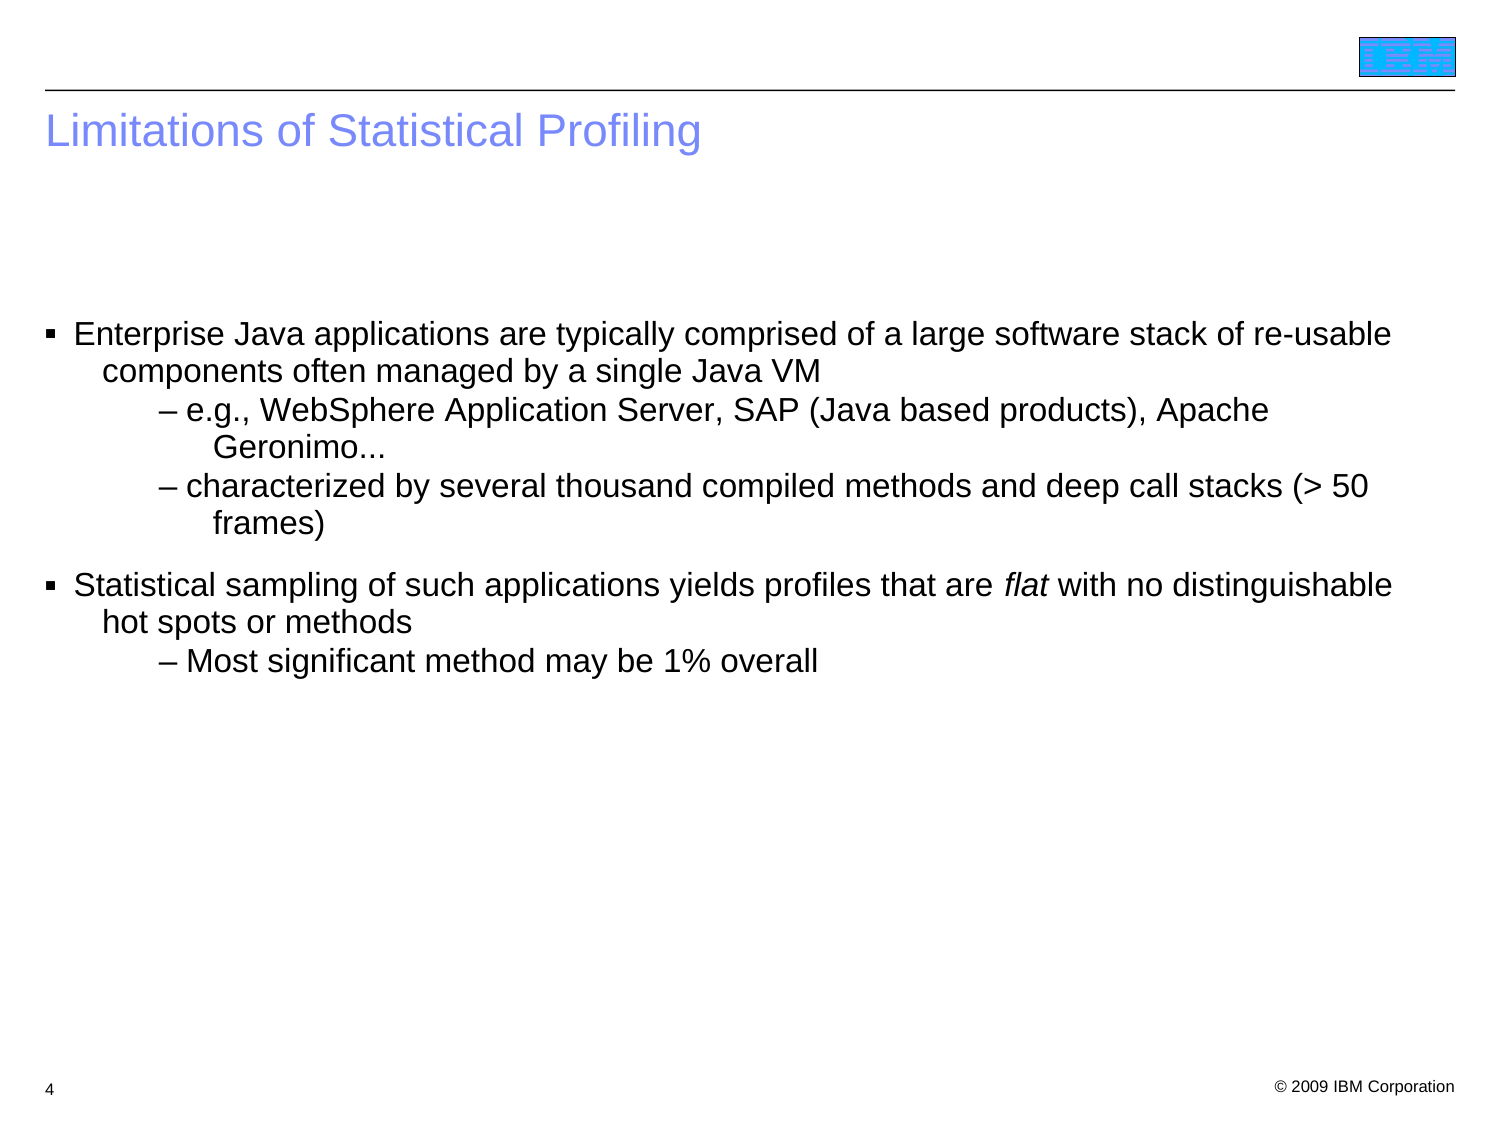

# Limitations of Statistical Profiling
Enterprise Java applications are typically comprised of a large software stack of re-usable components often managed by a single Java VM
e.g., WebSphere Application Server, SAP (Java based products), Apache Geronimo...
characterized by several thousand compiled methods and deep call stacks (> 50 frames)
Statistical sampling of such applications yields profiles that are flat with no distinguishable hot spots or methods
Most significant method may be 1% overall
4